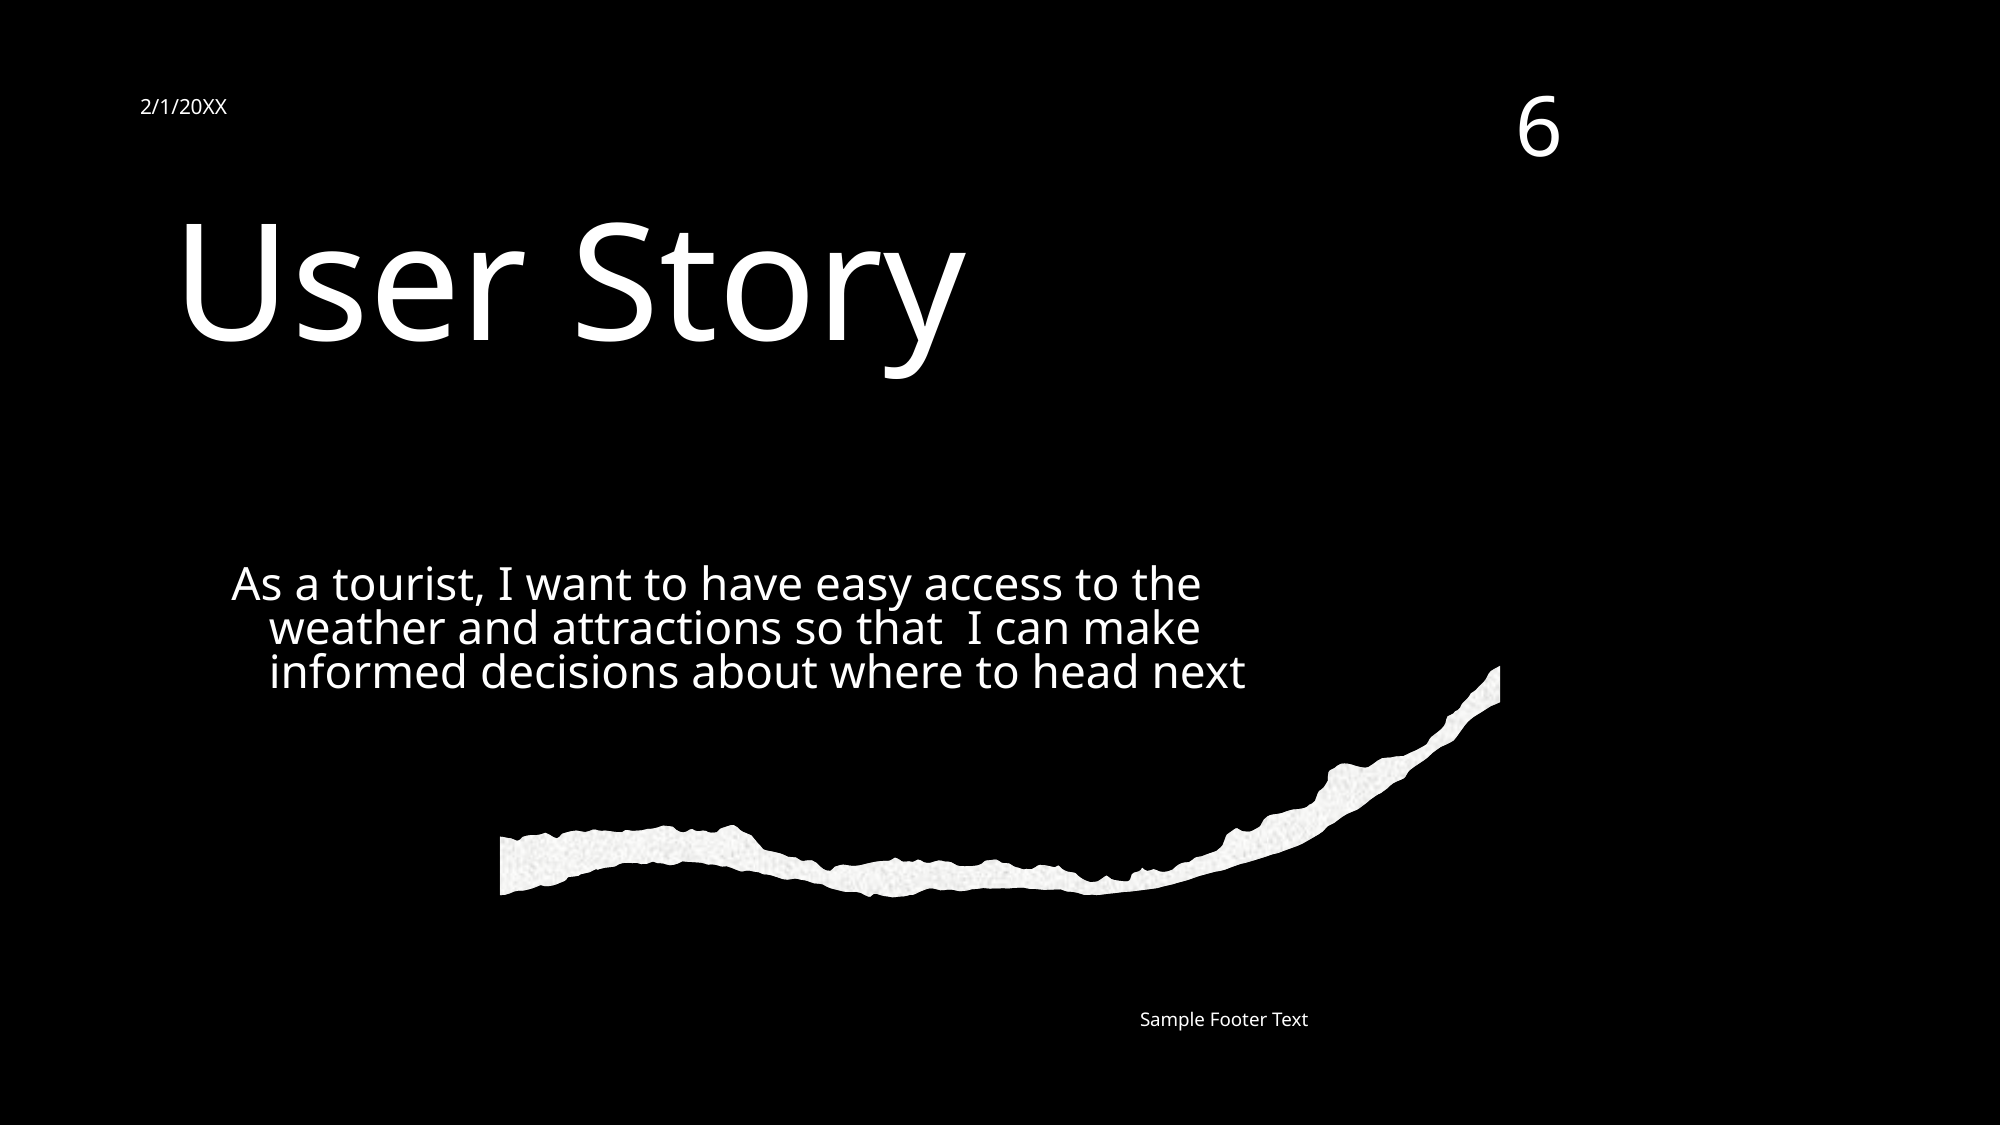

2/1/20XX
# User Story
As a tourist, I want to have easy access to the weather and attractions so that I can make informed decisions about where to head next
Sample Footer Text